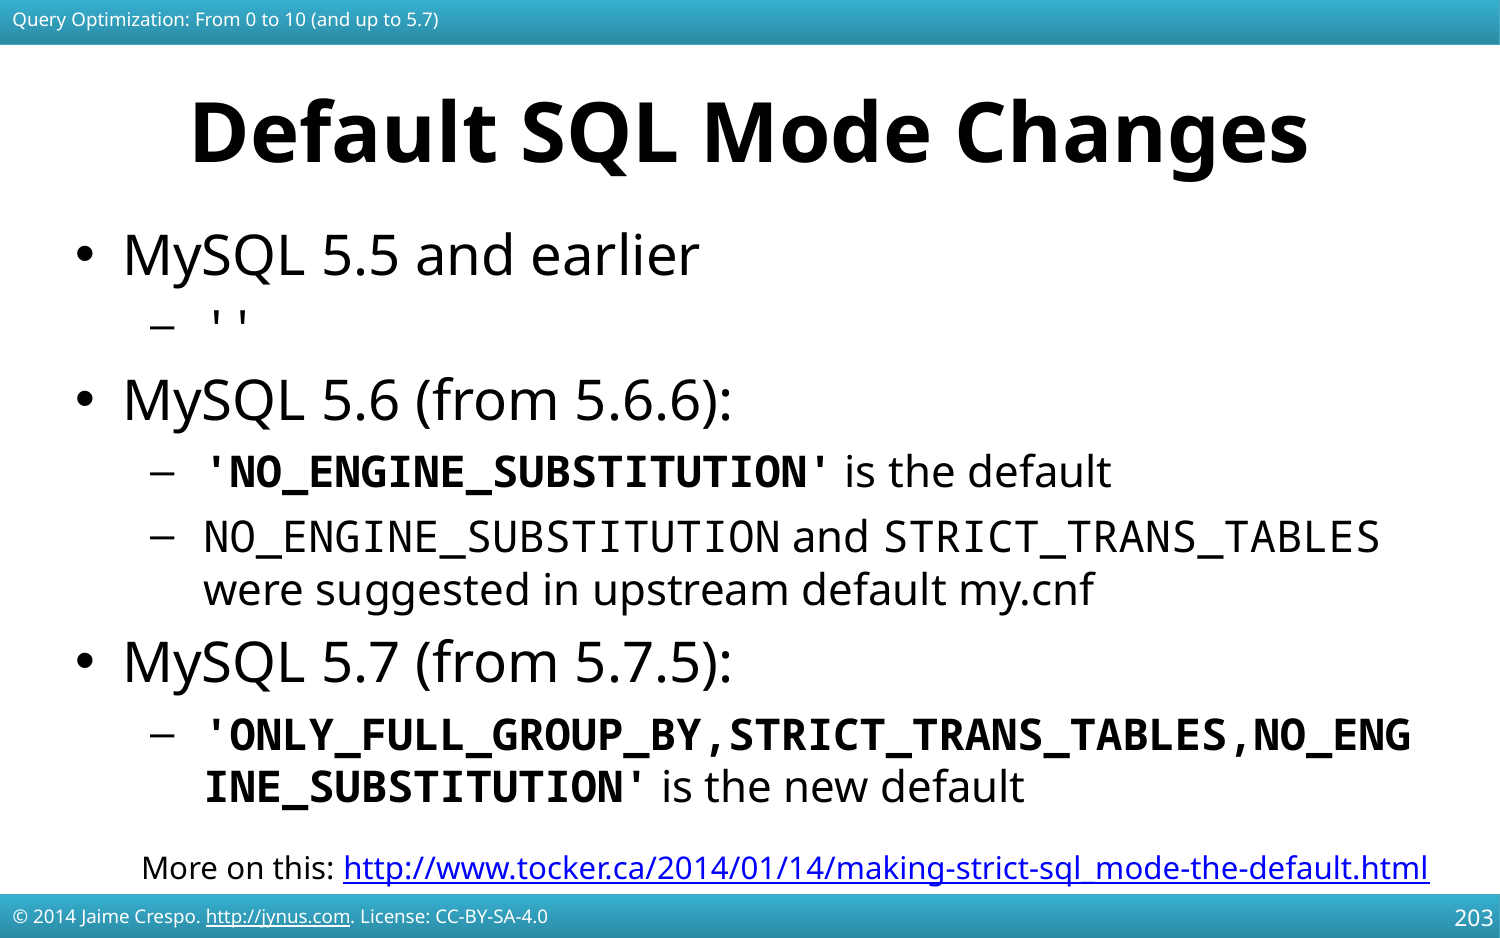

# Default SQL Mode Changes
MySQL 5.5 and earlier
''
MySQL 5.6 (from 5.6.6):
'NO_ENGINE_SUBSTITUTION' is the default
NO_ENGINE_SUBSTITUTION and STRICT_TRANS_TABLES were suggested in upstream default my.cnf
MySQL 5.7 (from 5.7.5):
'ONLY_FULL_GROUP_BY,STRICT_TRANS_TABLES,NO_ENGINE_SUBSTITUTION' is the new default
More on this: http://www.tocker.ca/2014/01/14/making-strict-sql_mode-the-default.html